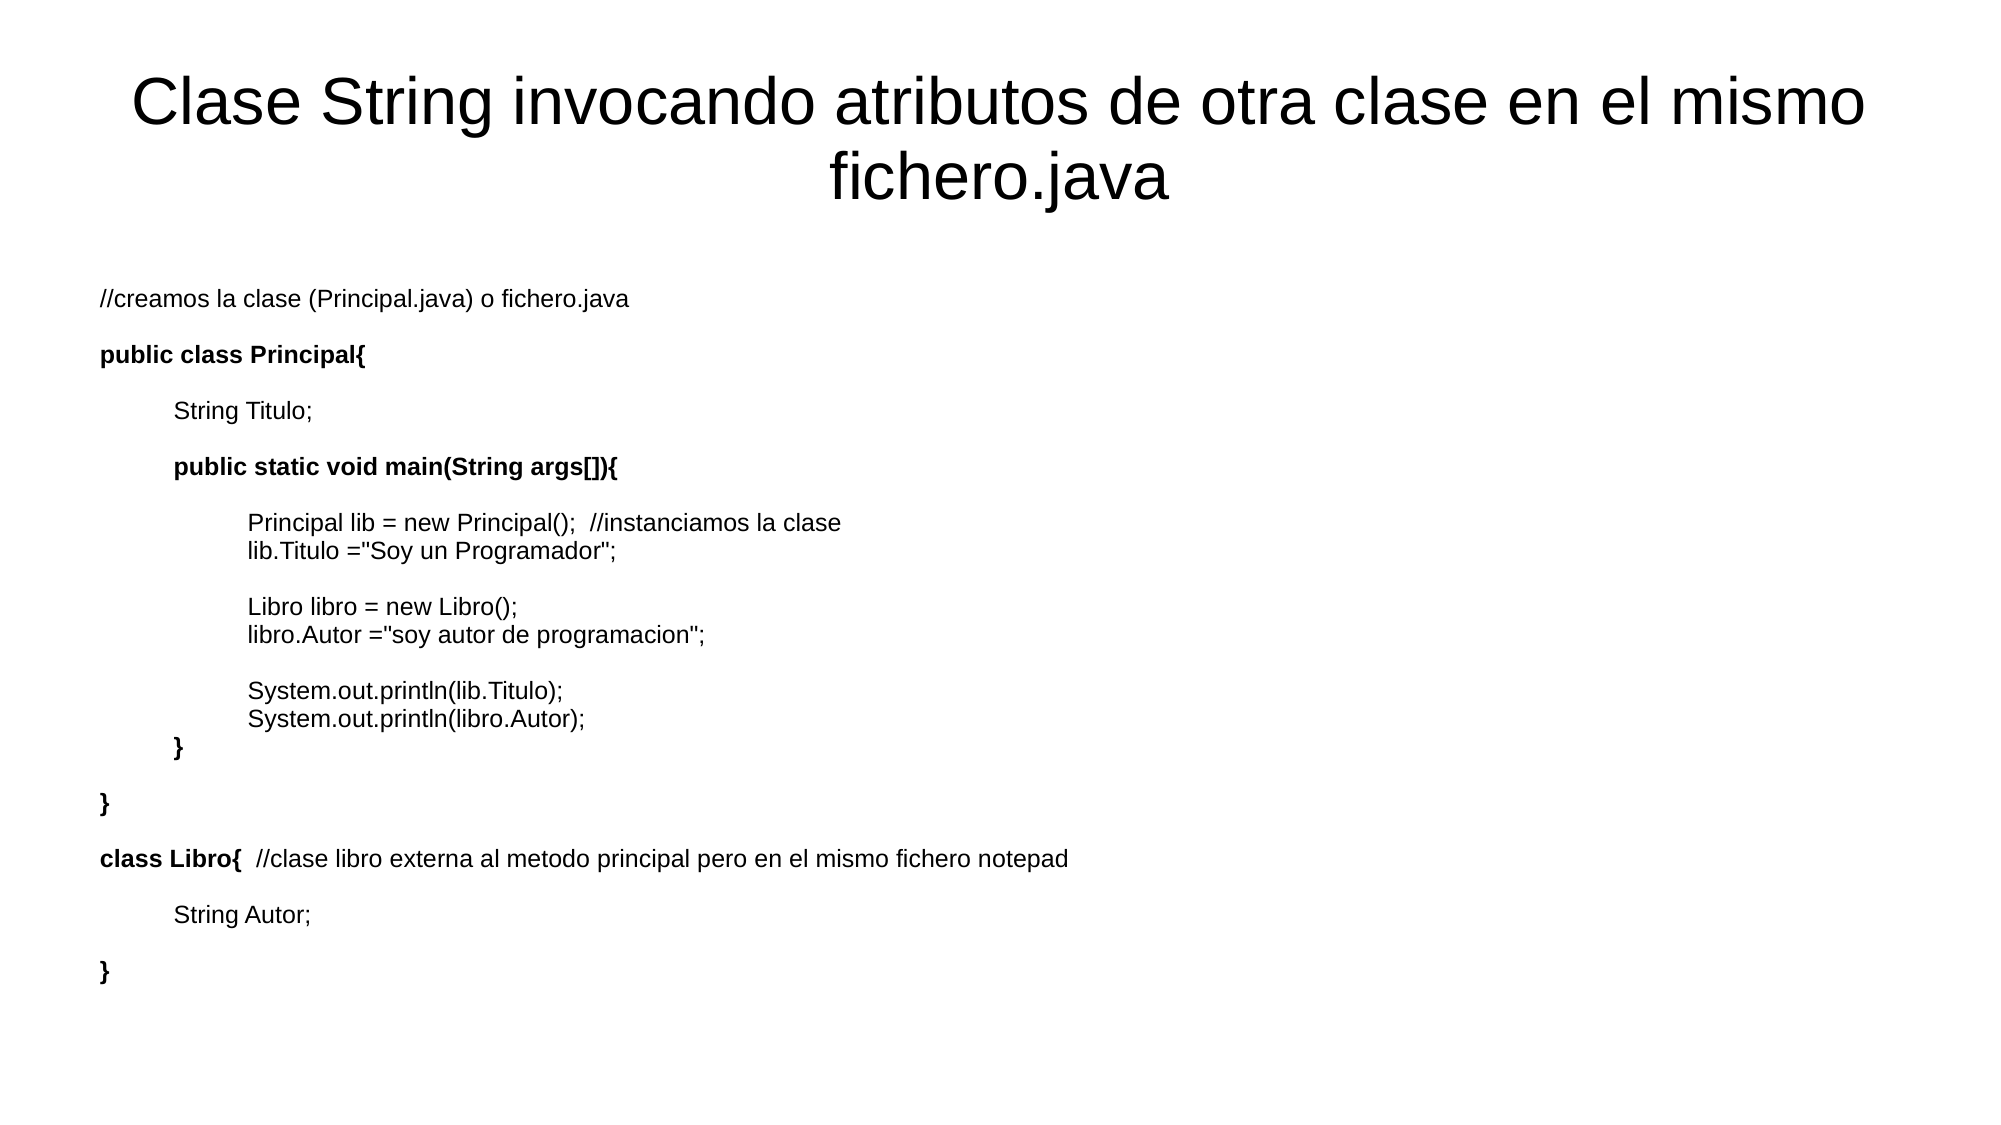

# Clase String invocando atributos de otra clase en el mismo fichero.java
//creamos la clase (Principal.java) o fichero.java
public class Principal{
	String Titulo;
	public static void main(String args[]){
		Principal lib = new Principal(); //instanciamos la clase
		lib.Titulo ="Soy un Programador";
		Libro libro = new Libro();
		libro.Autor ="soy autor de programacion";
		System.out.println(lib.Titulo);
		System.out.println(libro.Autor);
	}
}
class Libro{ //clase libro externa al metodo principal pero en el mismo fichero notepad
	String Autor;
}